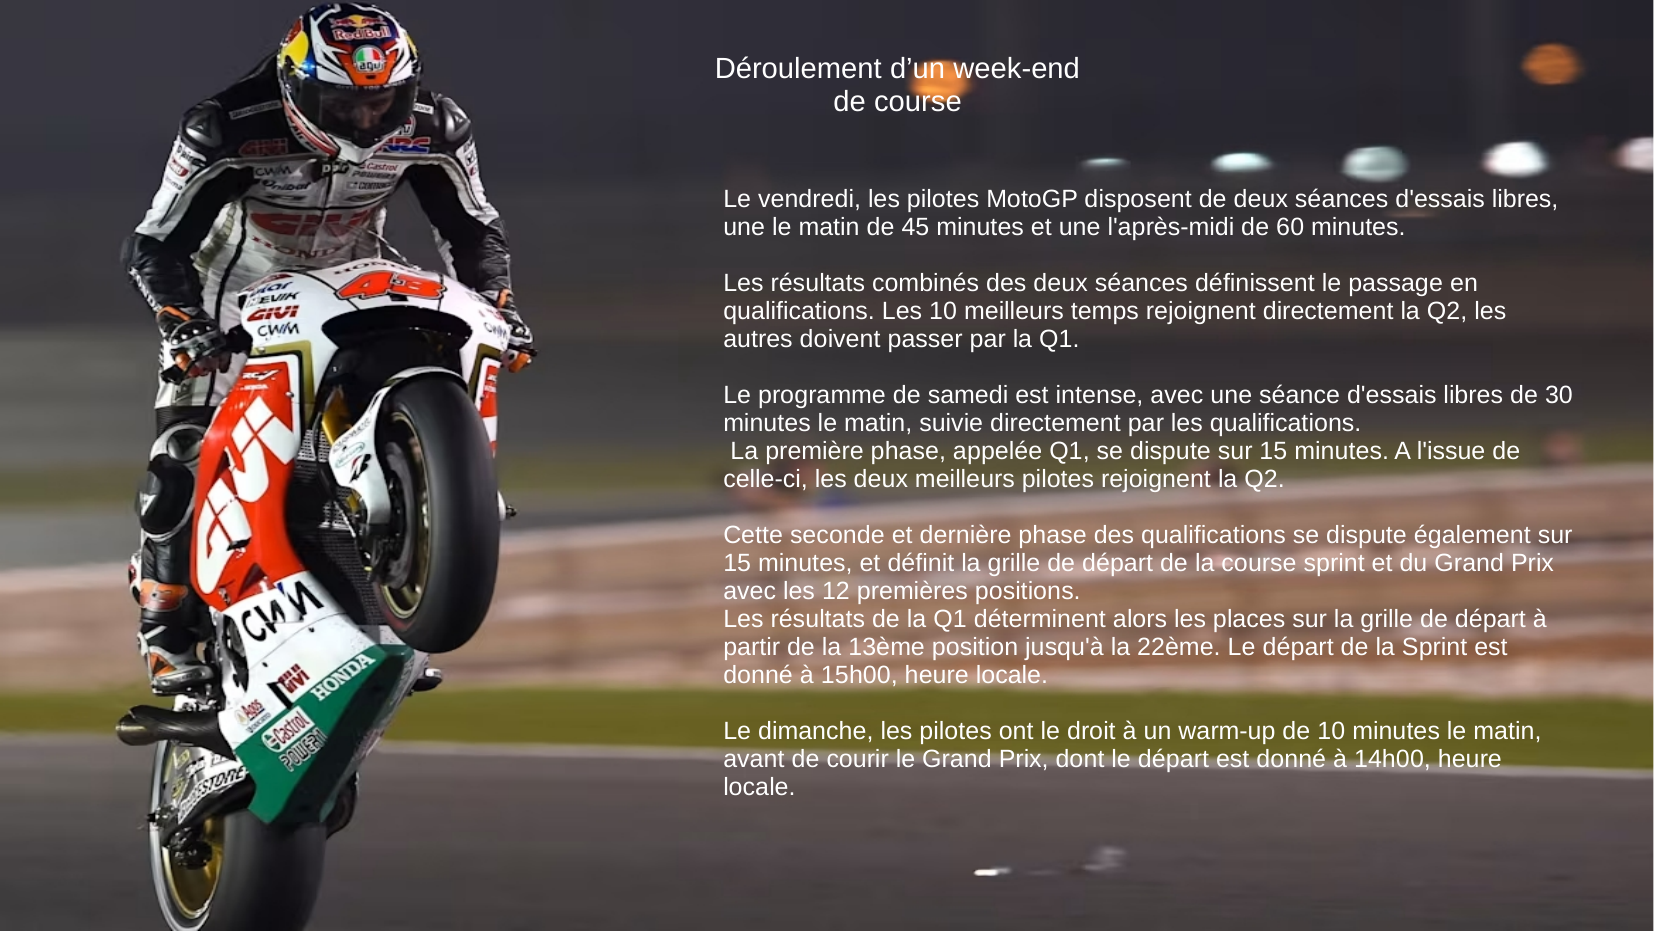

# Déroulement d’un week-end de course
Le vendredi, les pilotes MotoGP disposent de deux séances d'essais libres, une le matin de 45 minutes et une l'après-midi de 60 minutes.
Les résultats combinés des deux séances définissent le passage en qualifications. Les 10 meilleurs temps rejoignent directement la Q2, les autres doivent passer par la Q1.
Le programme de samedi est intense, avec une séance d'essais libres de 30 minutes le matin, suivie directement par les qualifications.
 La première phase, appelée Q1, se dispute sur 15 minutes. A l'issue de celle-ci, les deux meilleurs pilotes rejoignent la Q2.
Cette seconde et dernière phase des qualifications se dispute également sur 15 minutes, et définit la grille de départ de la course sprint et du Grand Prix avec les 12 premières positions.
Les résultats de la Q1 déterminent alors les places sur la grille de départ à partir de la 13ème position jusqu'à la 22ème. Le départ de la Sprint est donné à 15h00, heure locale.
Le dimanche, les pilotes ont le droit à un warm-up de 10 minutes le matin, avant de courir le Grand Prix, dont le départ est donné à 14h00, heure locale.